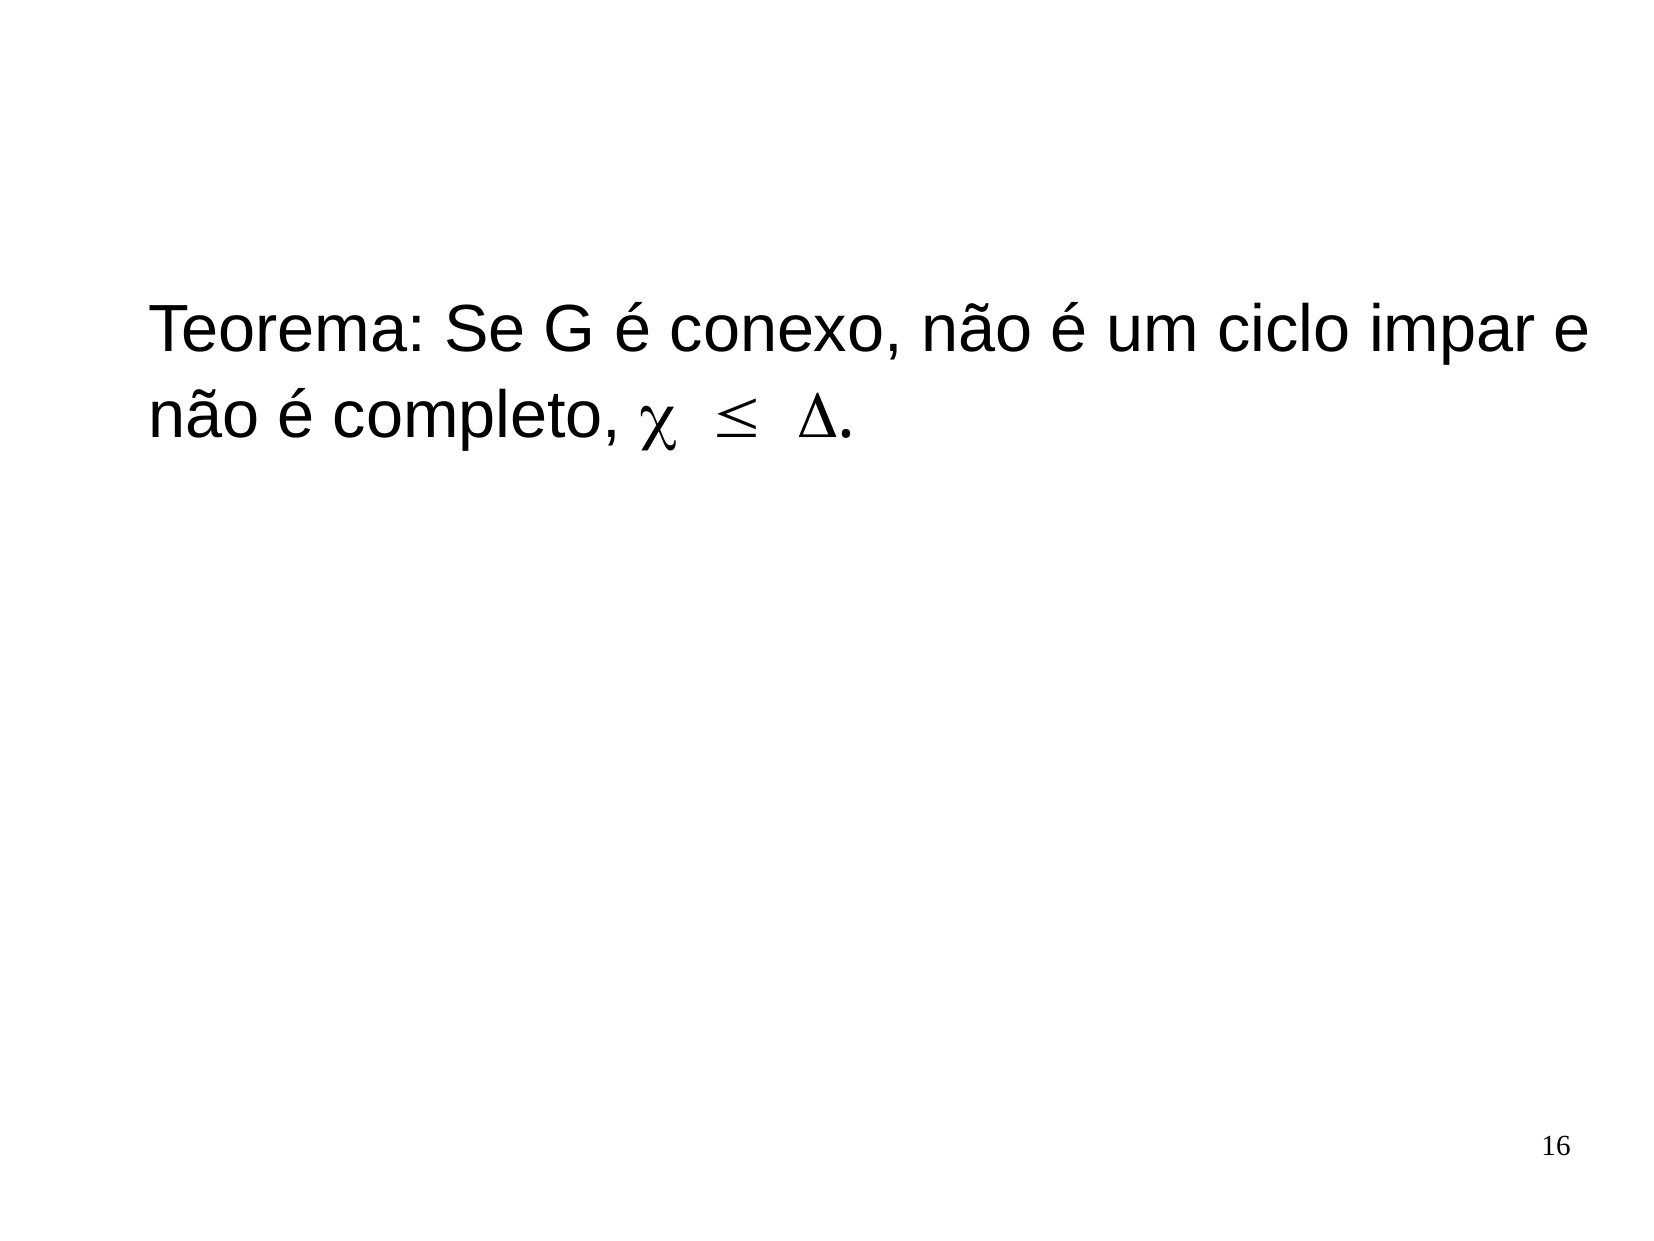

#
Teorema: Se G é conexo, não é um ciclo impar e não é completo,  .
16